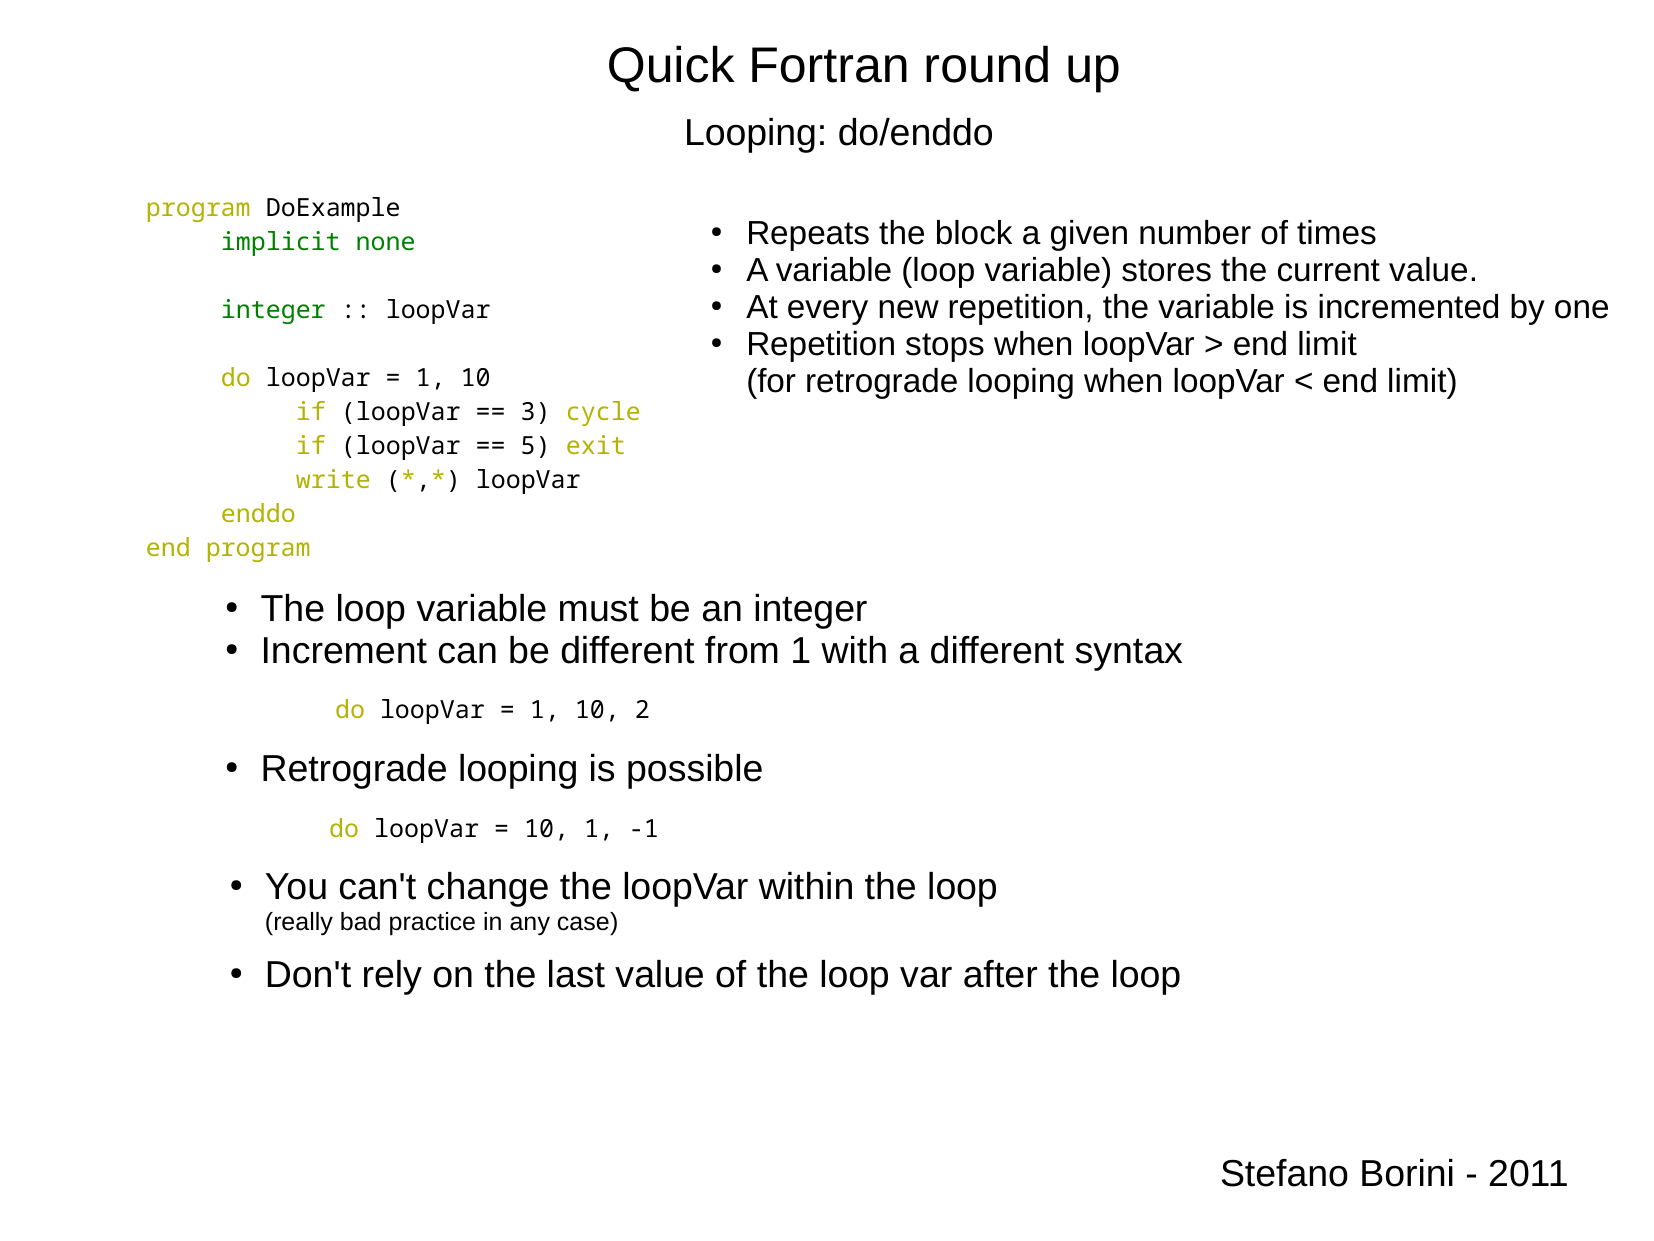

Looping: do/enddo
program DoExample
	implicit none
	integer :: loopVar
 do loopVar = 1, 10
		if (loopVar == 3) cycle
		if (loopVar == 5) exit
	 write (*,*) loopVar
	enddo
end program
Repeats the block a given number of times
A variable (loop variable) stores the current value.
At every new repetition, the variable is incremented by one
Repetition stops when loopVar > end limit
(for retrograde looping when loopVar < end limit)
The loop variable must be an integer
Increment can be different from 1 with a different syntax
do loopVar = 1, 10, 2
Retrograde looping is possible
do loopVar = 10, 1, -1
You can't change the loopVar within the loop
(really bad practice in any case)
Don't rely on the last value of the loop var after the loop